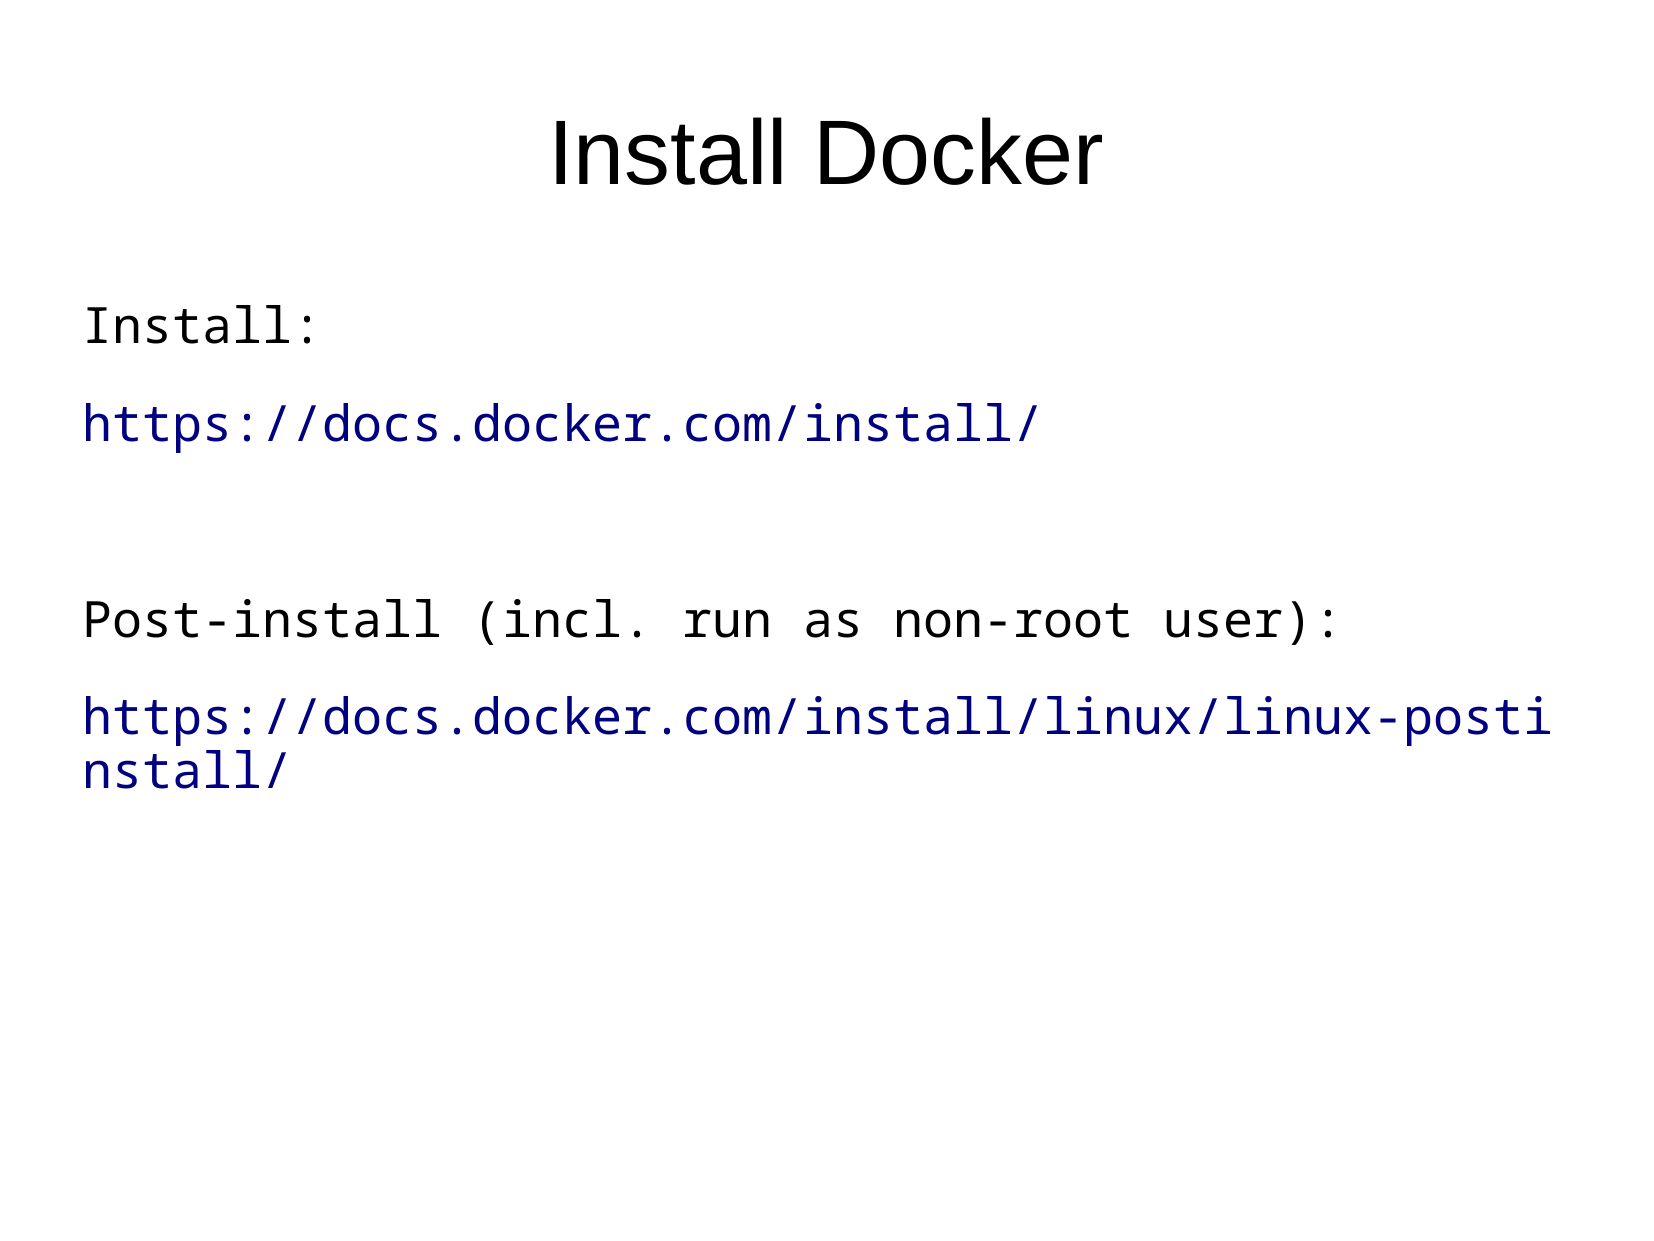

# Install Docker
Install:
https://docs.docker.com/install/
Post-install (incl. run as non-root user):
https://docs.docker.com/install/linux/linux-postinstall/